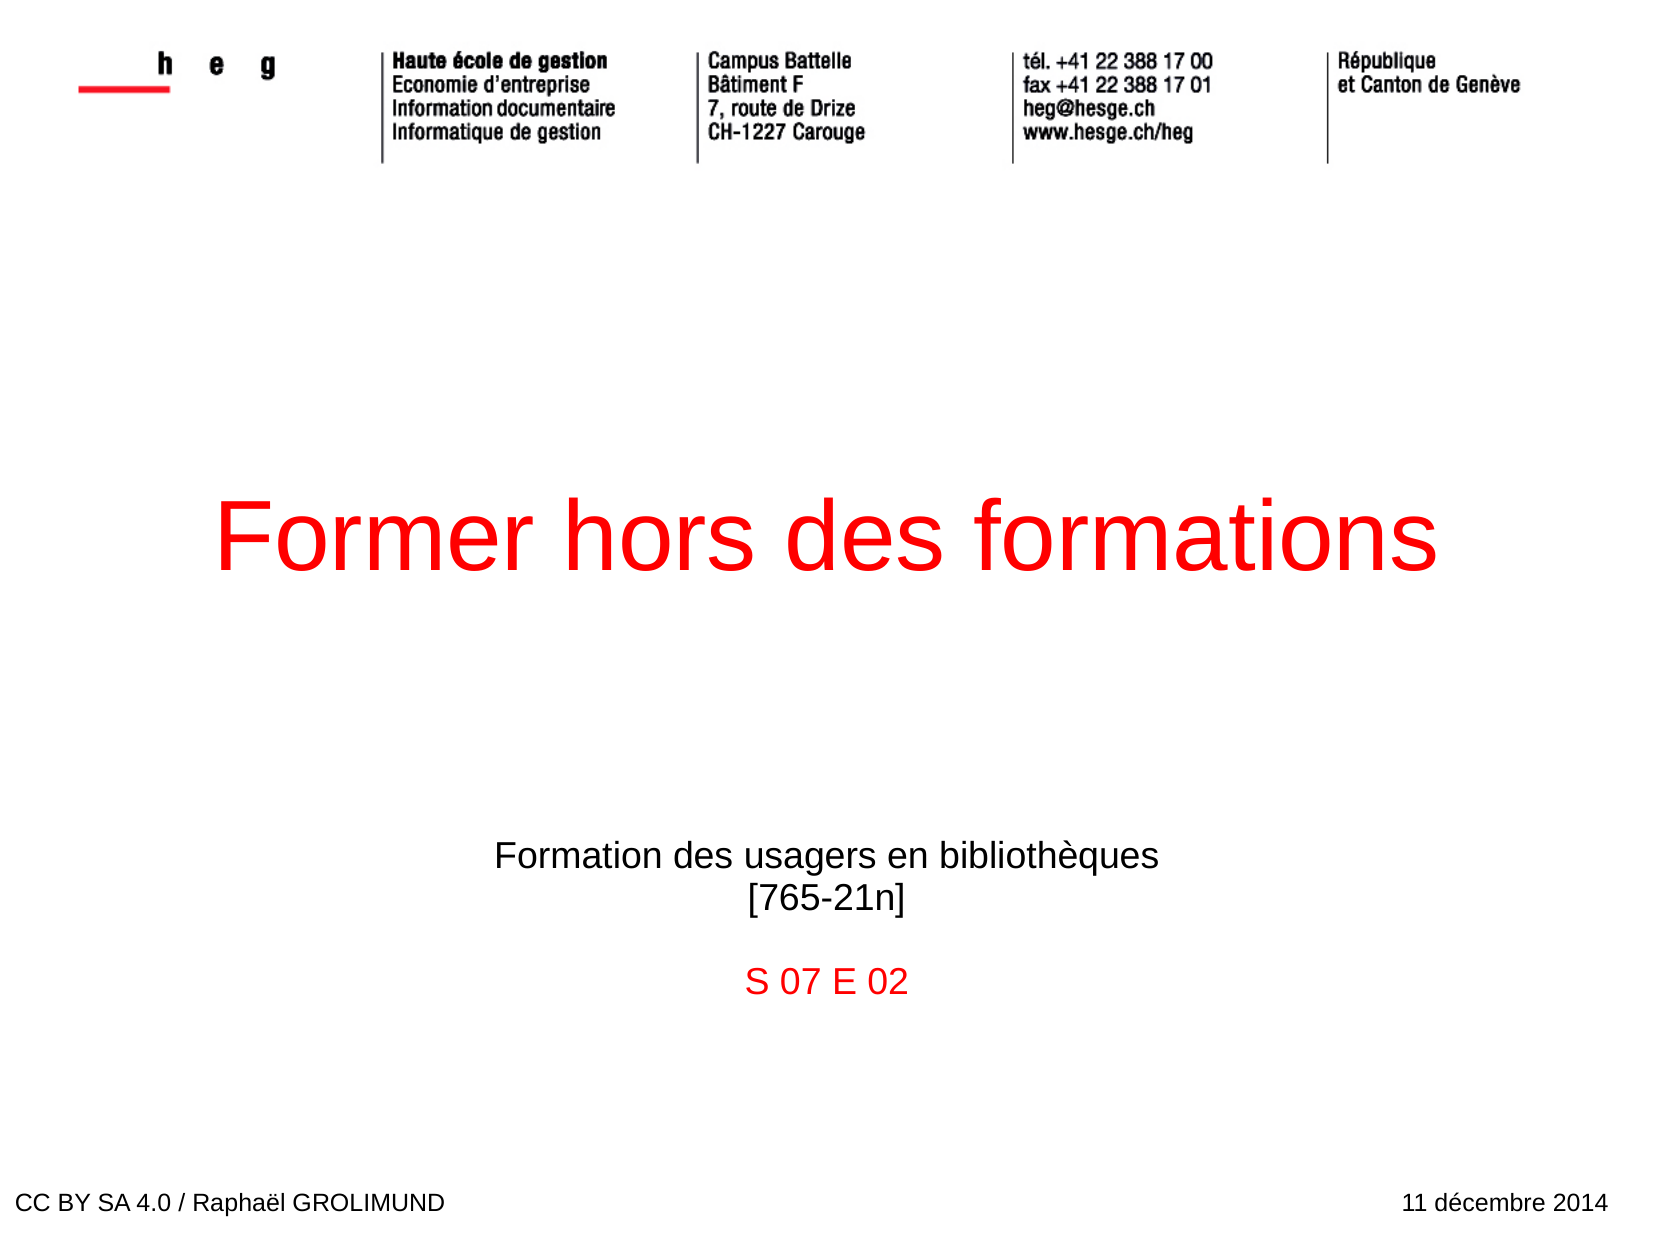

Former hors des formations
Formation des usagers en bibliothèques
[765-21n]
S 07 E 02
CC BY SA 4.0 / Raphaël GROLIMUND	11 décembre 2014